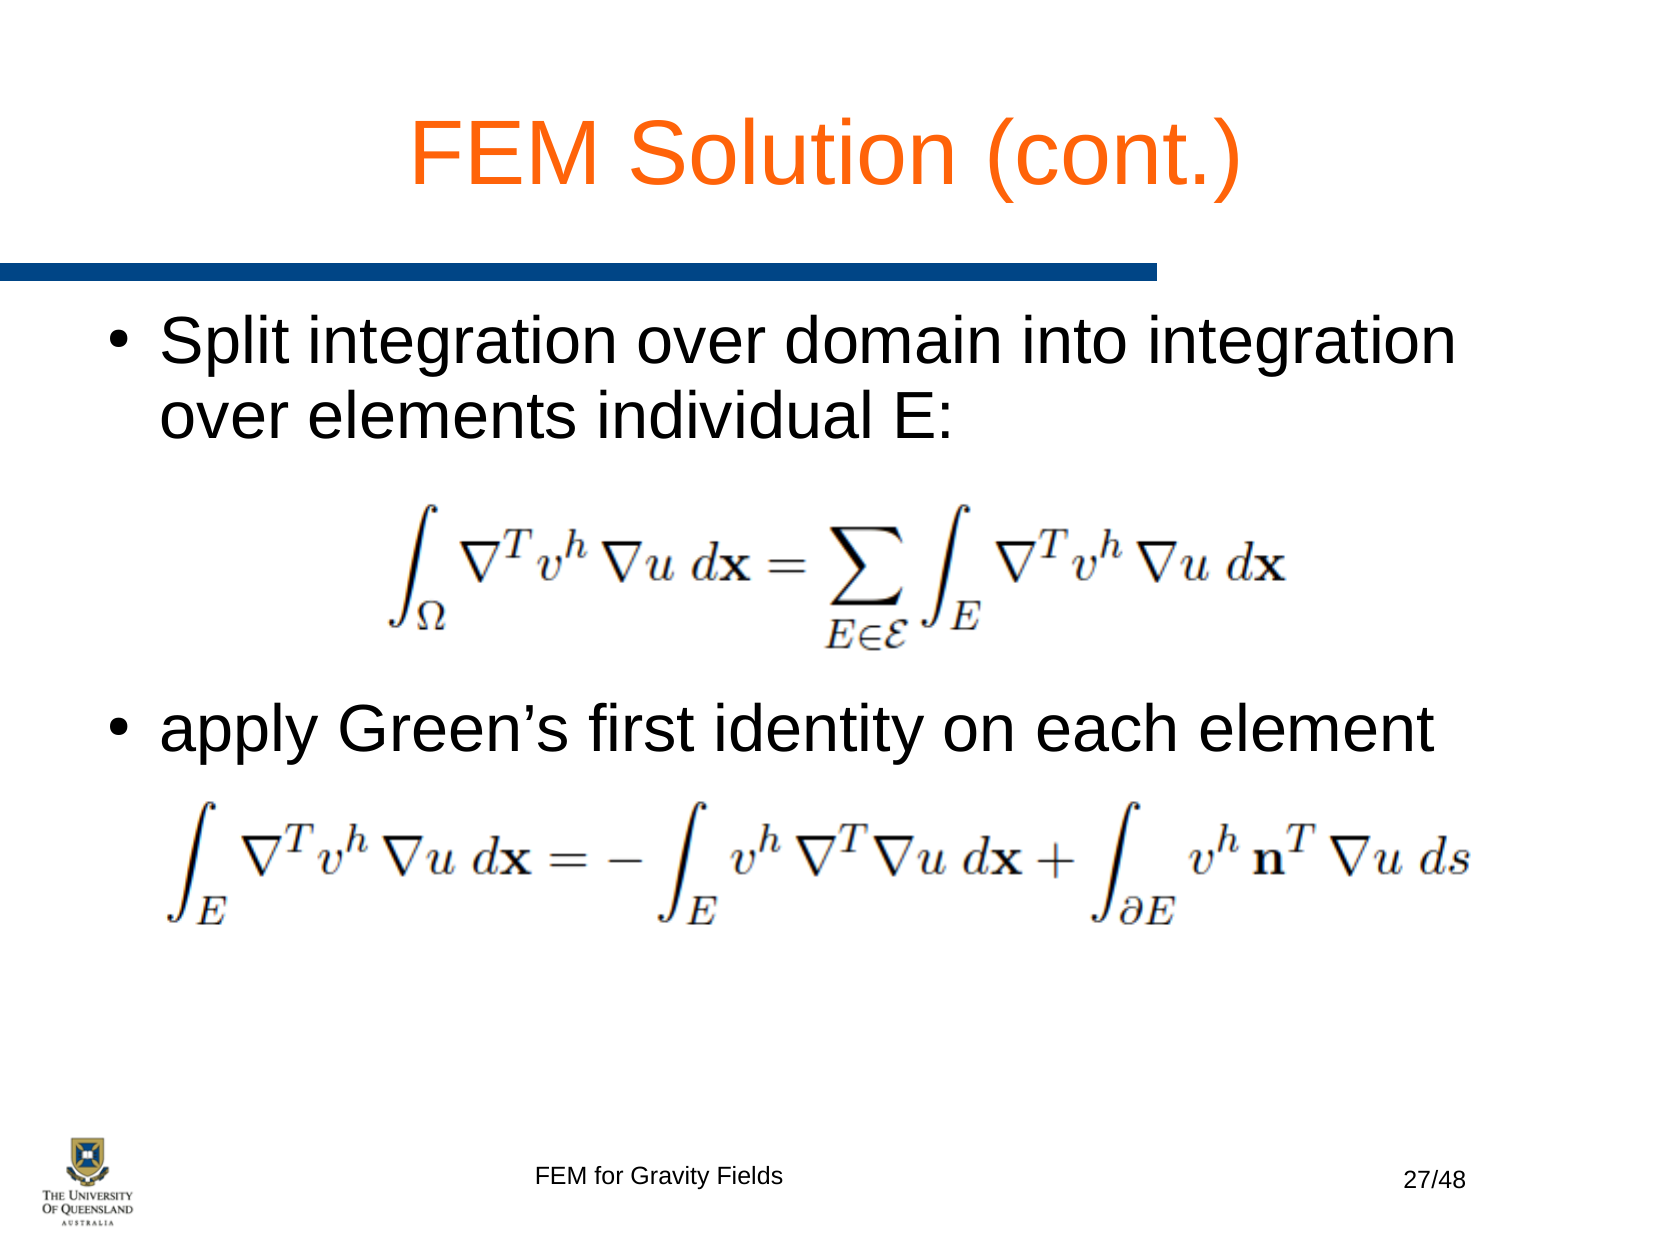

# FEM Solution (cont.)
Split integration over domain into integration over elements individual E:
apply Green’s first identity on each element